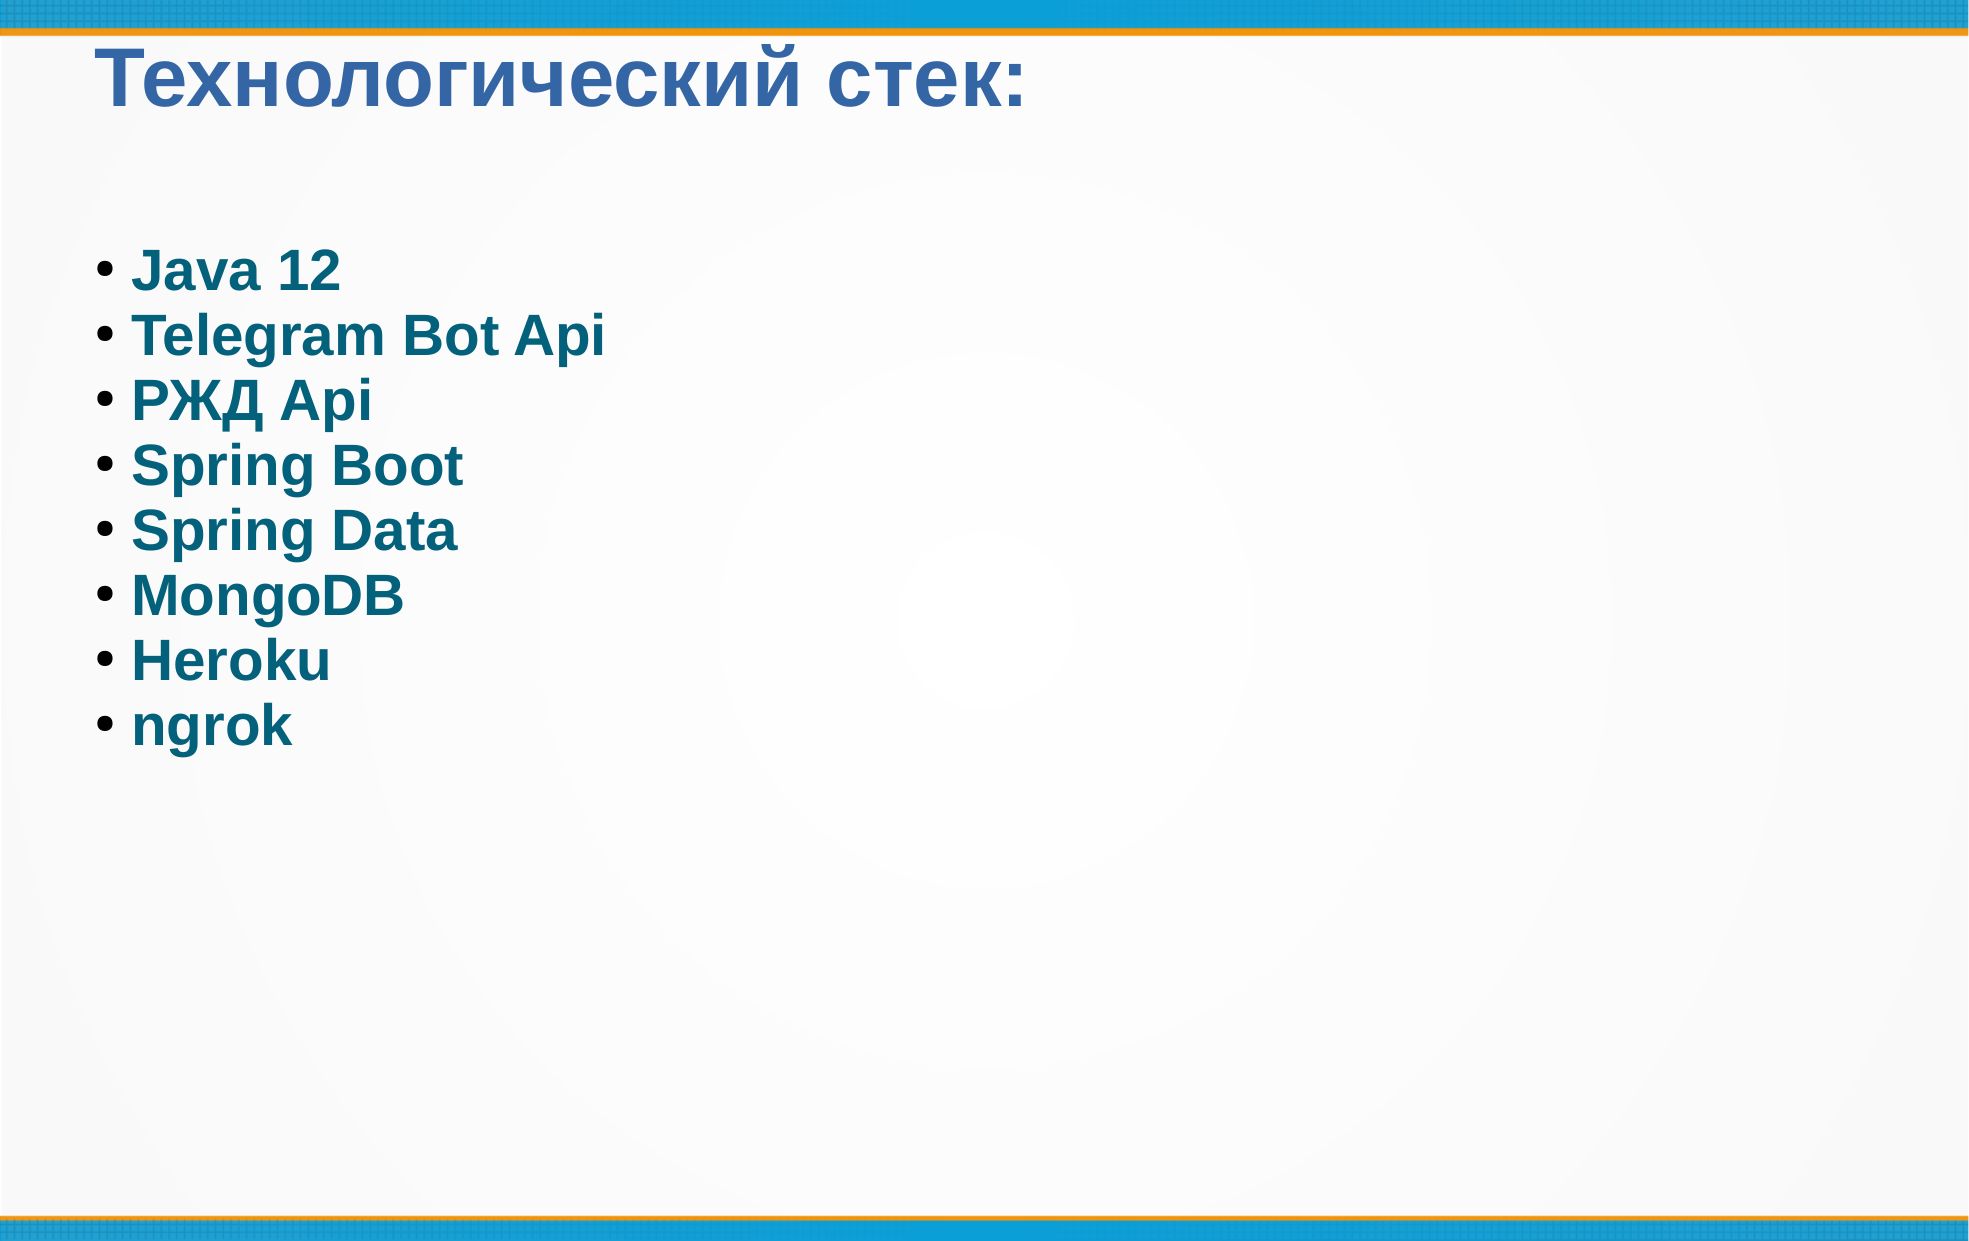

# Технологический стек:
 Java 12
 Telegram Bot Api
 РЖД Api
 Spring Boot
 Spring Data
 MongoDB
 Heroku
 ngrok